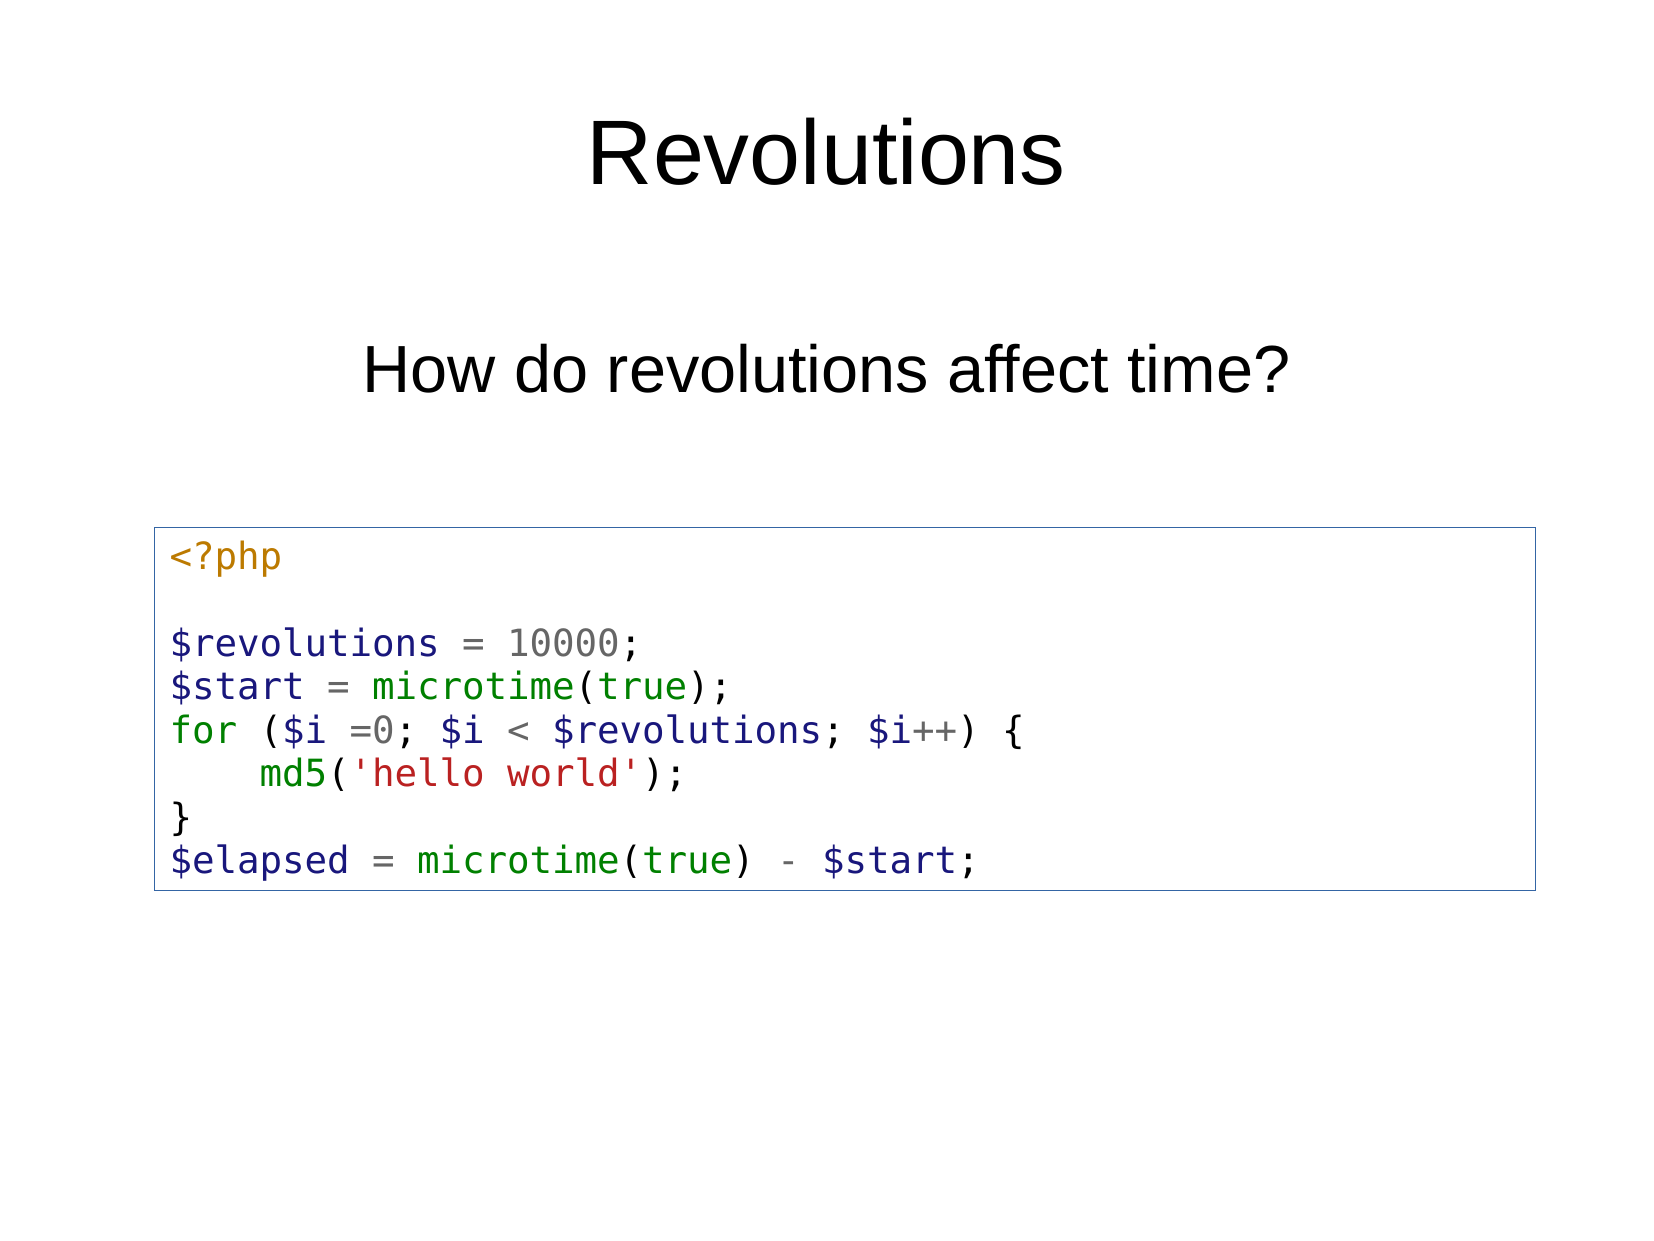

# Revolutions
How do revolutions affect time?
<?php
$revolutions = 10000;
$start = microtime(true);
for ($i =0; $i < $revolutions; $i++) {
 md5('hello world');
}
$elapsed = microtime(true) - $start;